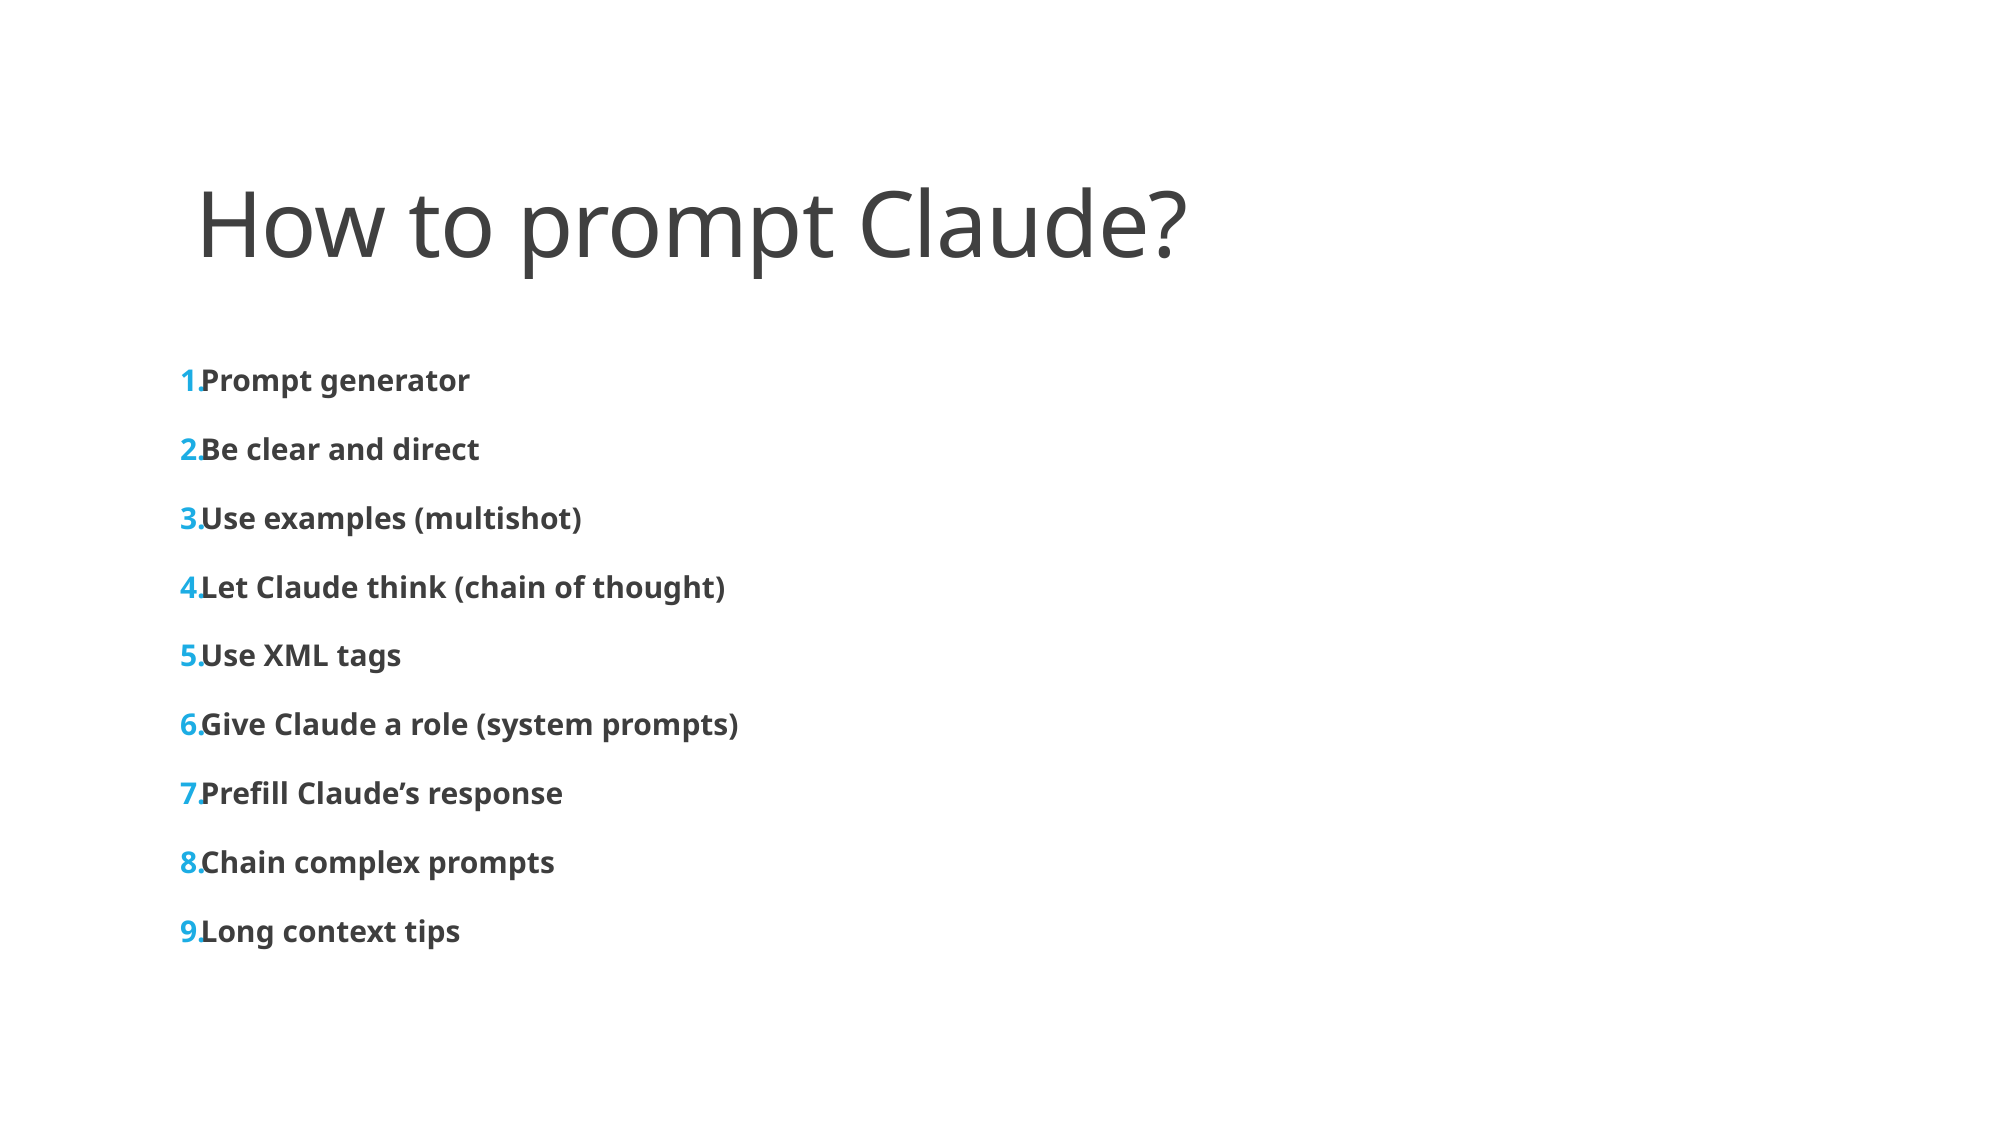

# How to prompt Claude?
Prompt generator
Be clear and direct
Use examples (multishot)
Let Claude think (chain of thought)
Use XML tags
Give Claude a role (system prompts)
Prefill Claude’s response
Chain complex prompts
Long context tips